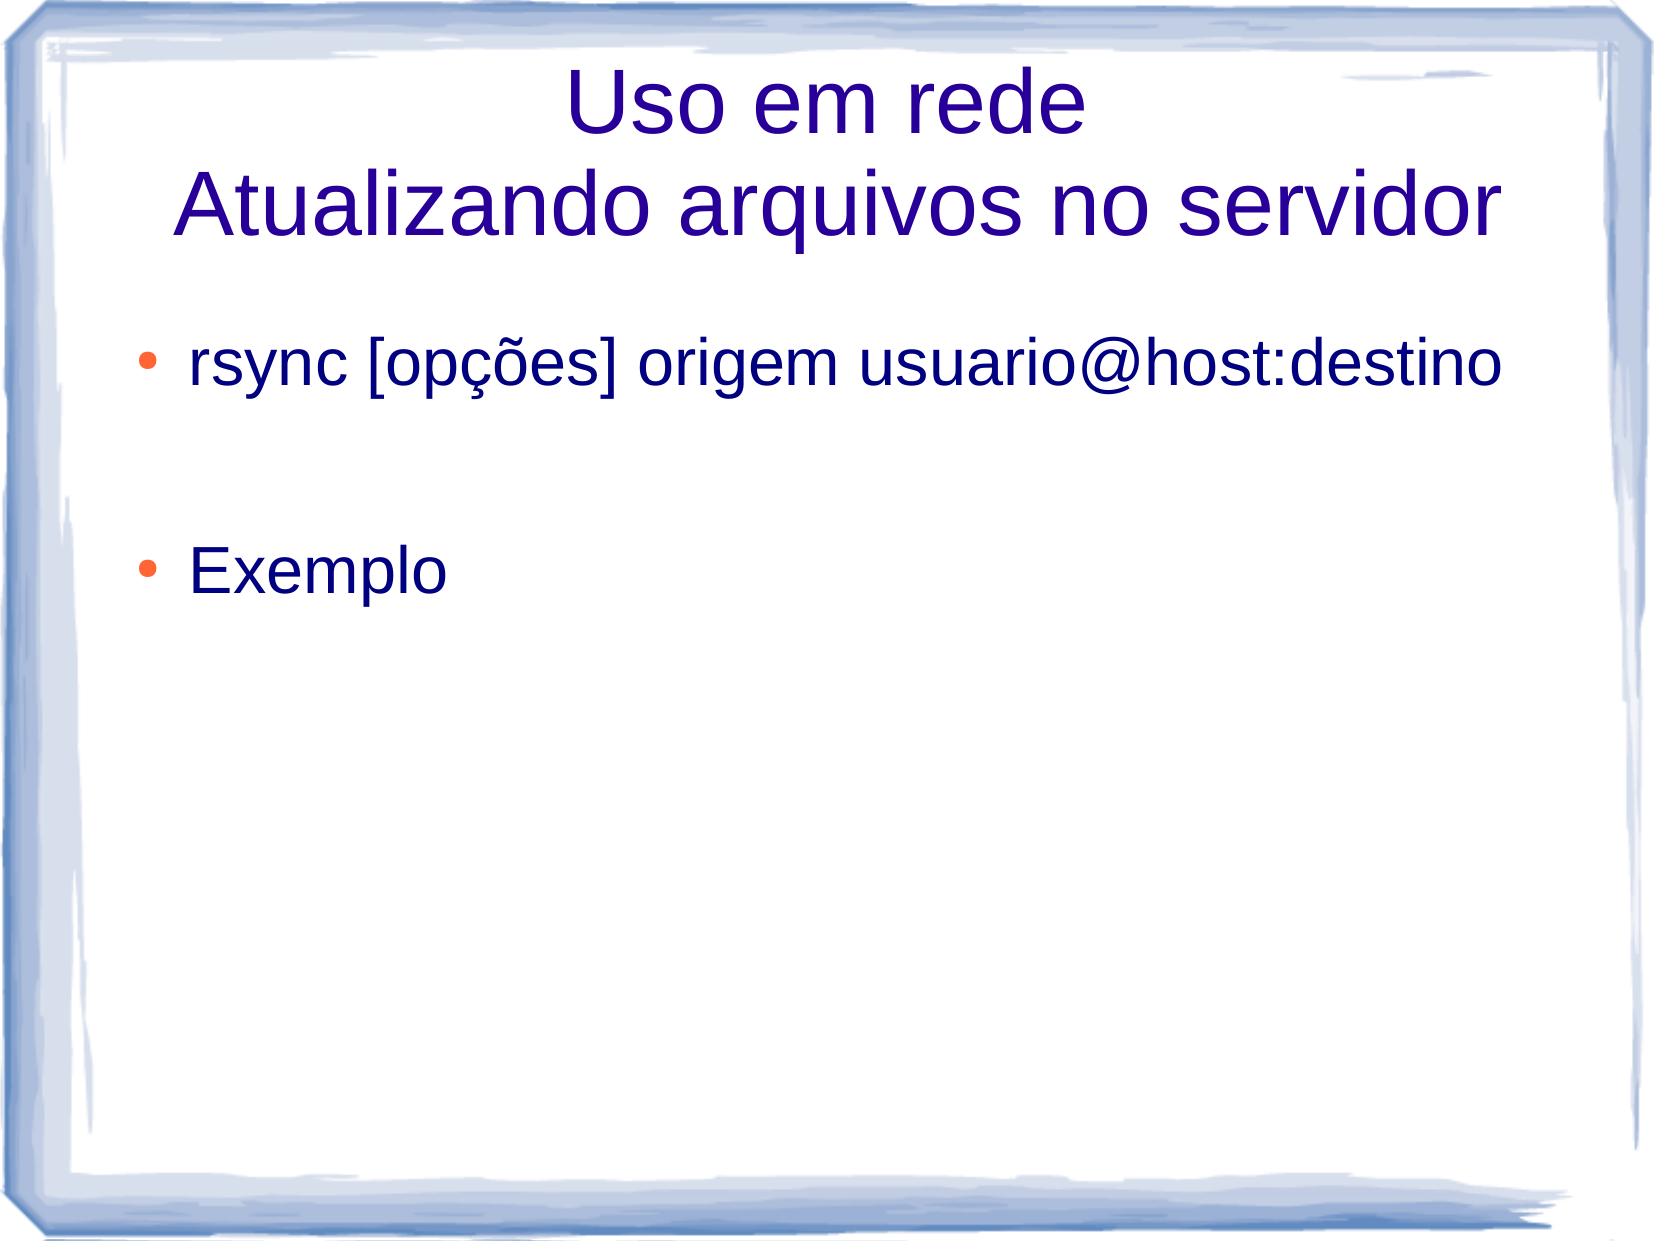

# Uso em rede Atualizando arquivos no servidor
rsync [opções] origem usuario@host:destino
Exemplo